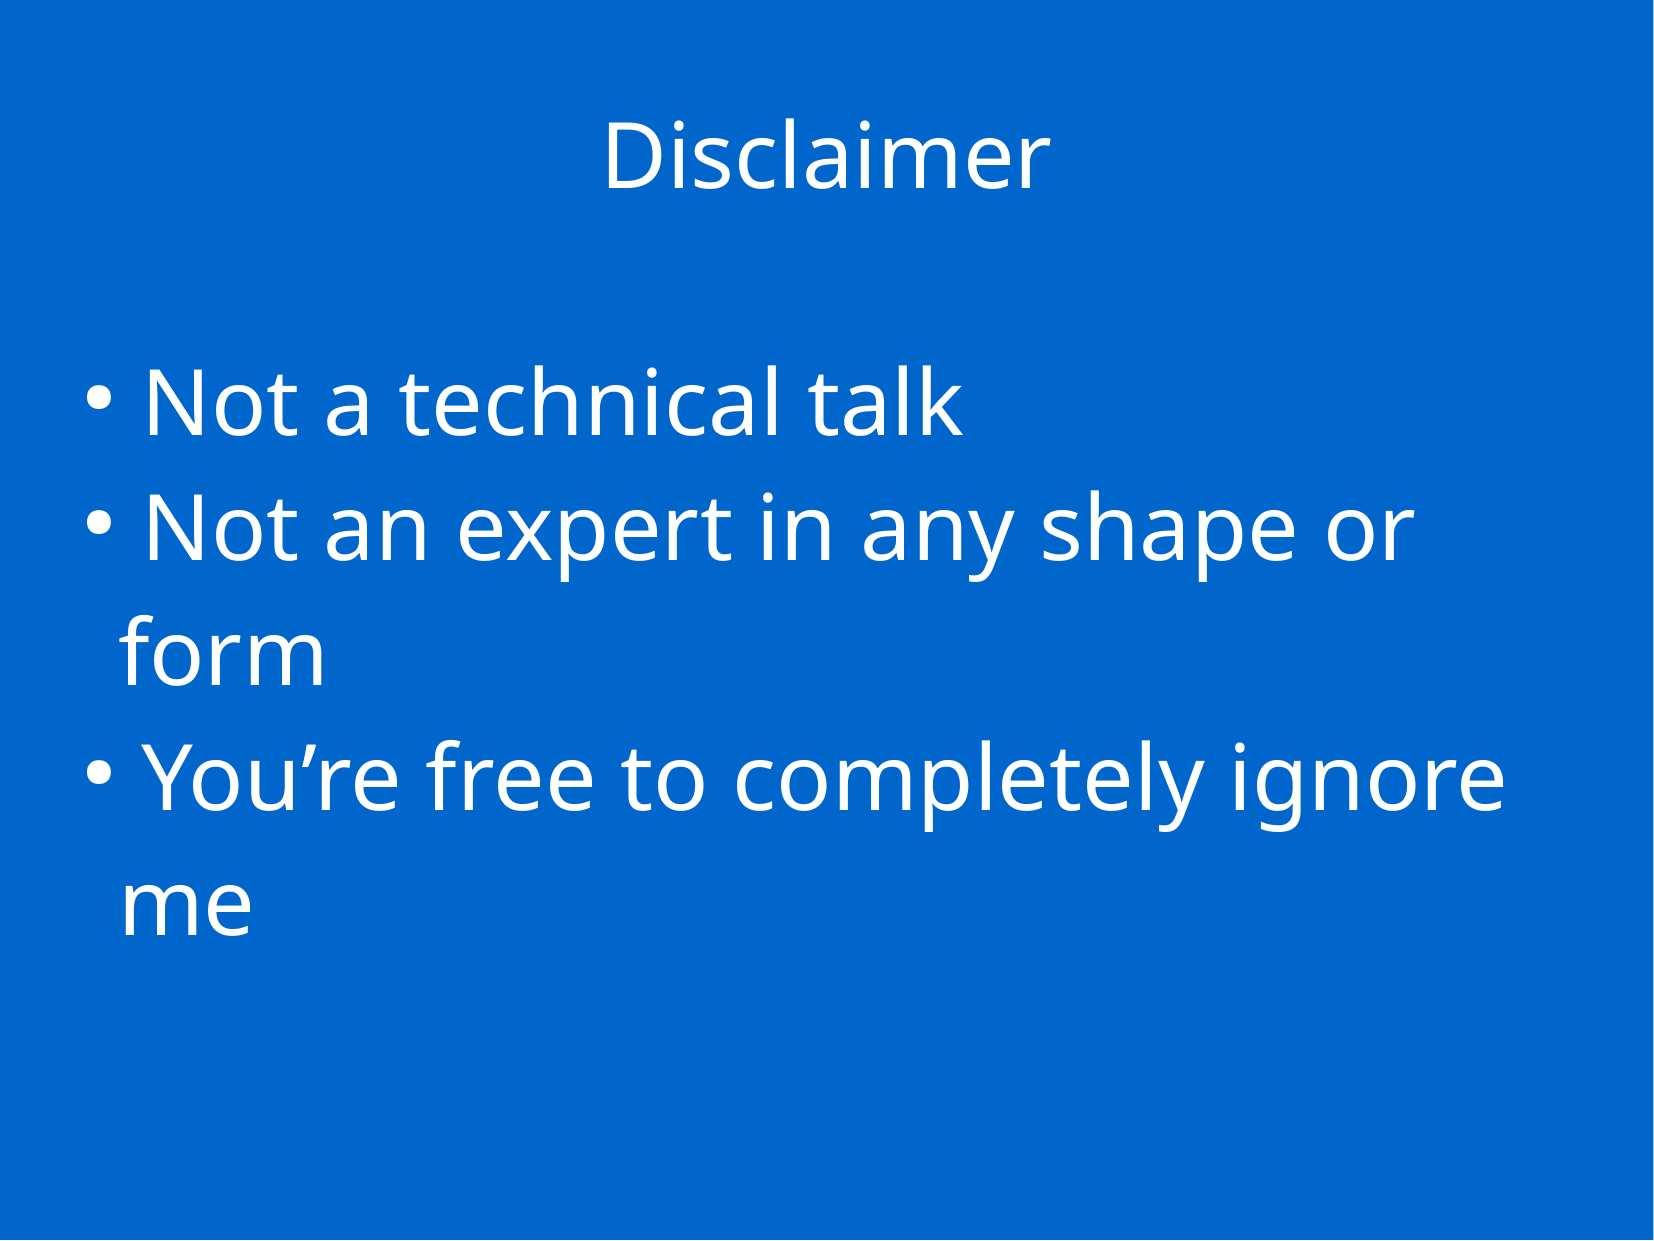

# Disclaimer
 Not a technical talk
 Not an expert in any shape or form
 You’re free to completely ignore me